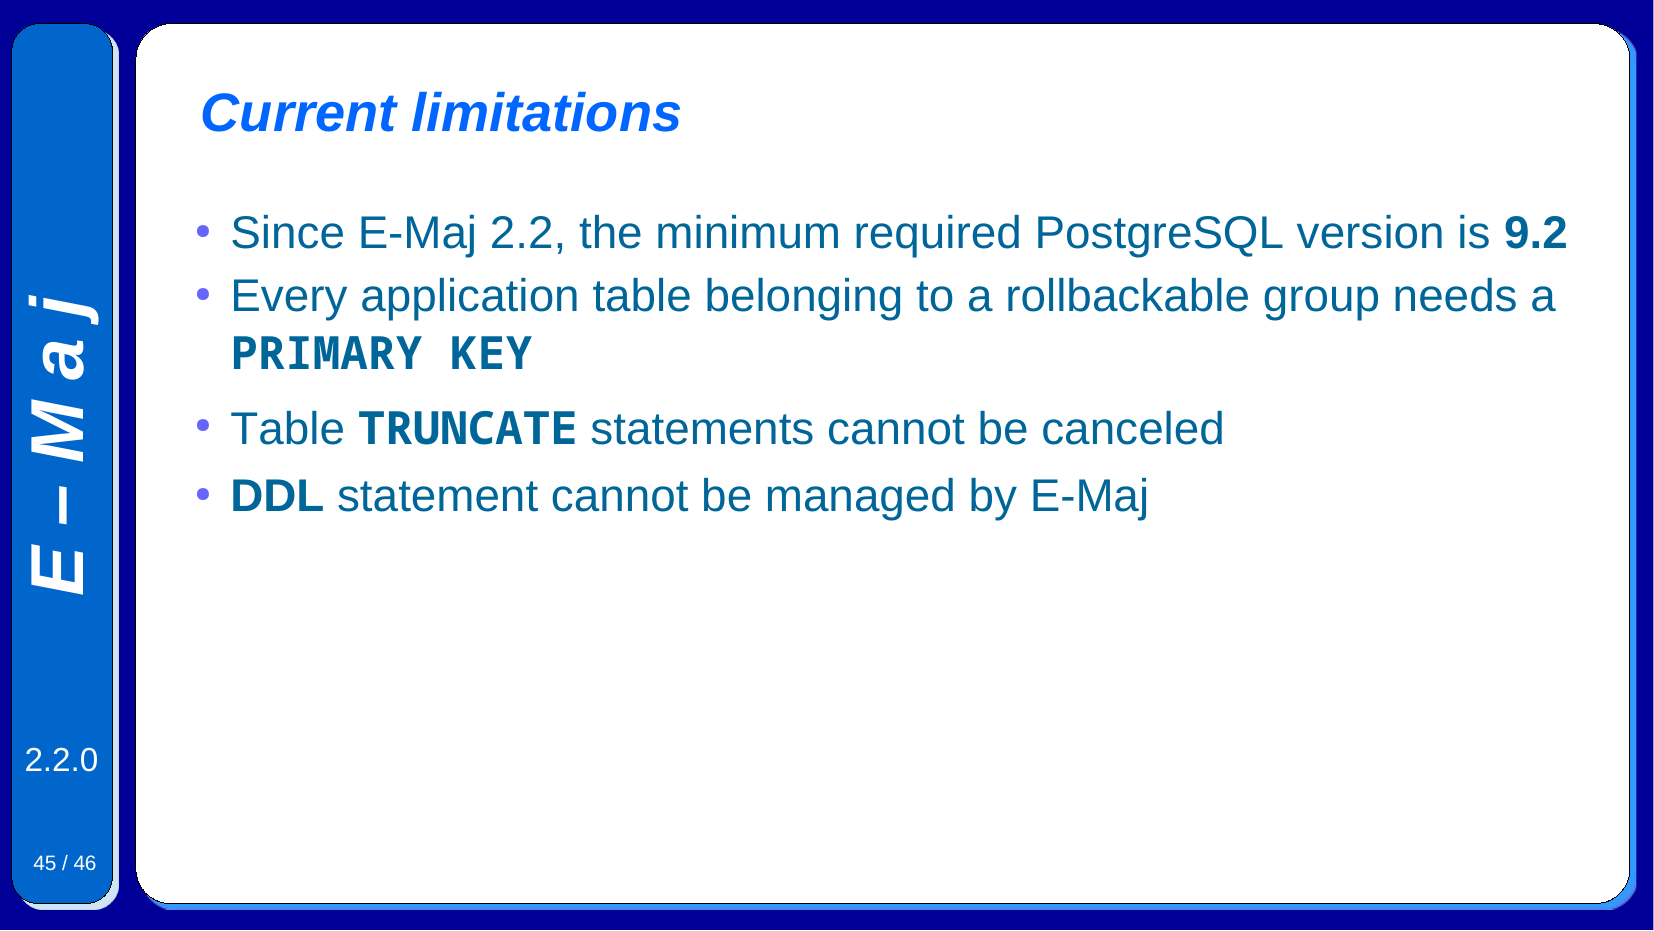

# Current limitations
Since E-Maj 2.2, the minimum required PostgreSQL version is 9.2
Every application table belonging to a rollbackable group needs a PRIMARY KEY
Table TRUNCATE statements cannot be canceled
DDL statement cannot be managed by E-Maj